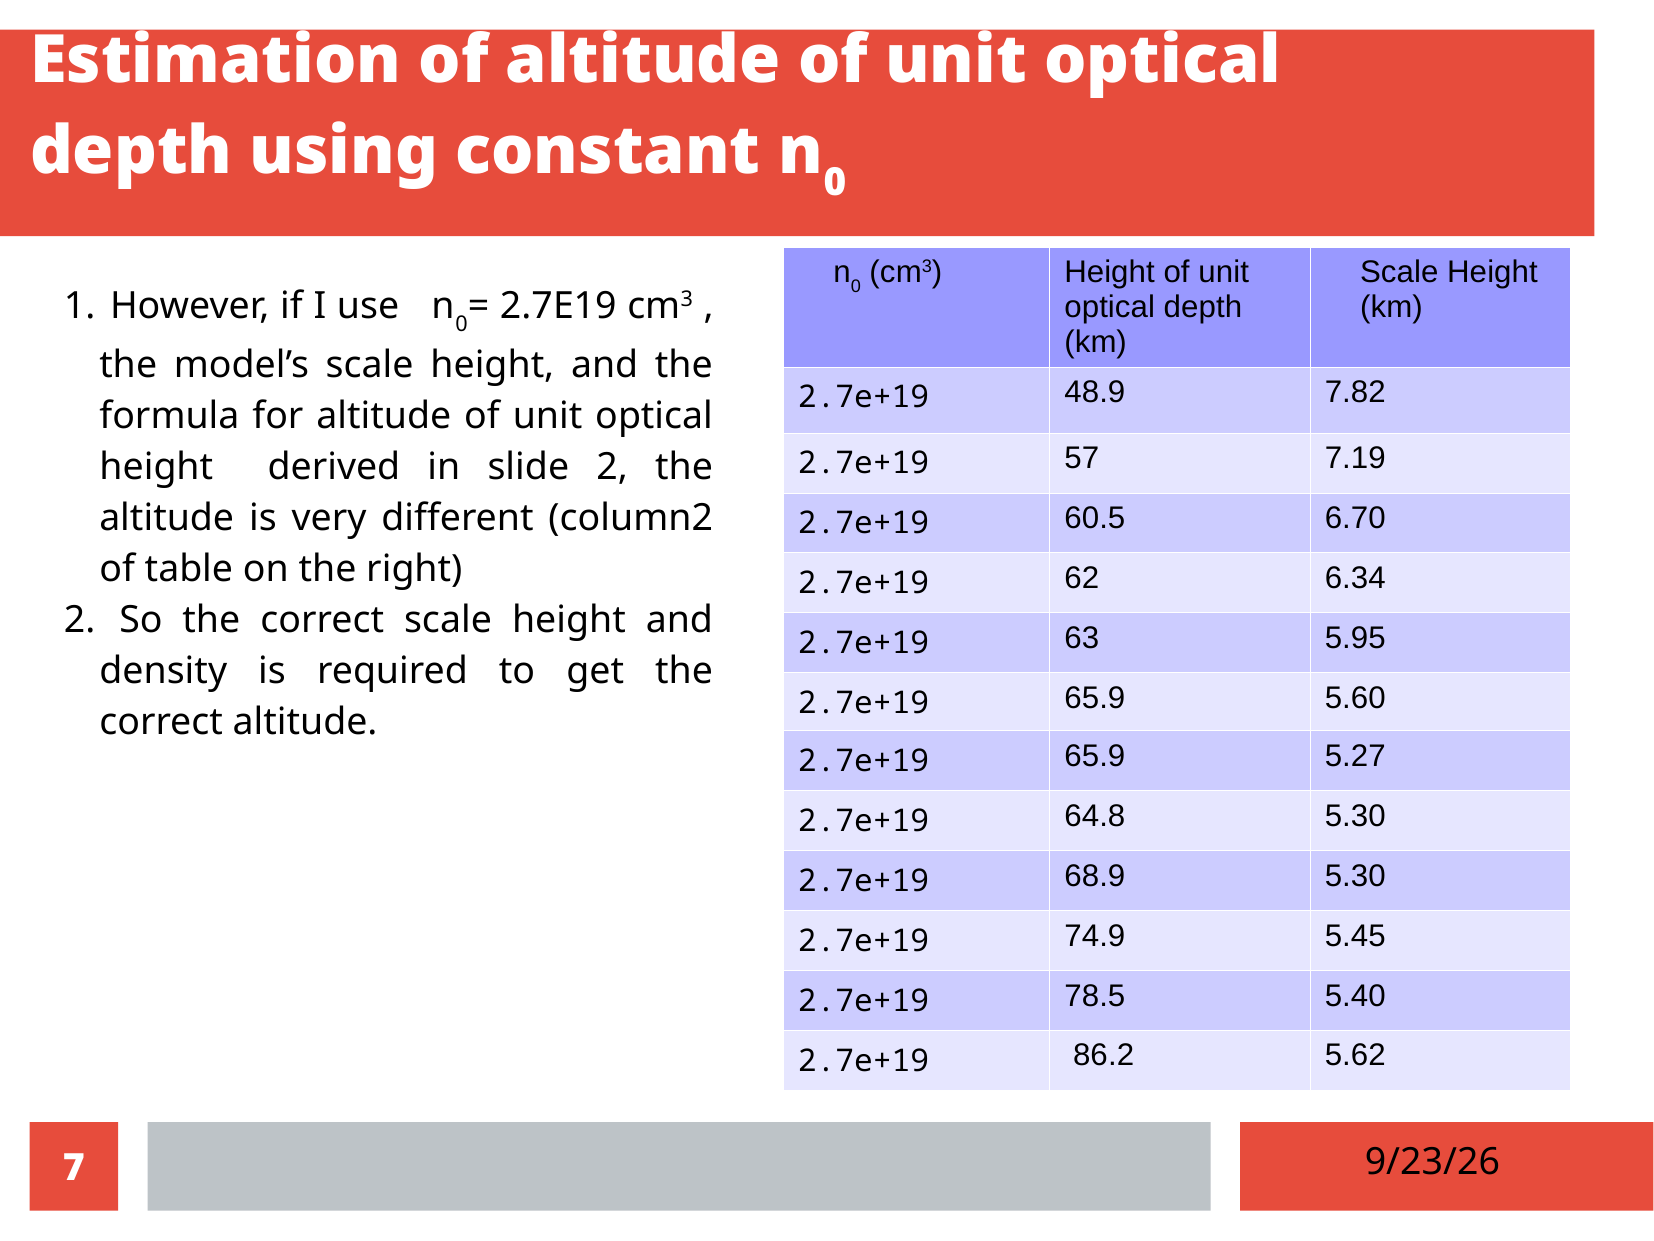

# Estimation of altitude of unit optical 		 depth using constant n0
| n0 (cm3) | Height of unit optical depth (km) | Scale Height (km) |
| --- | --- | --- |
| 2.7e+19 | 48.9 | 7.82 |
| 2.7e+19 | 57 | 7.19 |
| 2.7e+19 | 60.5 | 6.70 |
| 2.7e+19 | 62 | 6.34 |
| 2.7e+19 | 63 | 5.95 |
| 2.7e+19 | 65.9 | 5.60 |
| 2.7e+19 | 65.9 | 5.27 |
| 2.7e+19 | 64.8 | 5.30 |
| 2.7e+19 | 68.9 | 5.30 |
| 2.7e+19 | 74.9 | 5.45 |
| 2.7e+19 | 78.5 | 5.40 |
| 2.7e+19 | 86.2 | 5.62 |
 However, if I use n0= 2.7E19 cm3 , the model’s scale height, and the formula for altitude of unit optical height derived in slide 2, the altitude is very different (column2 of table on the right)
 So the correct scale height and density is required to get the correct altitude.
7